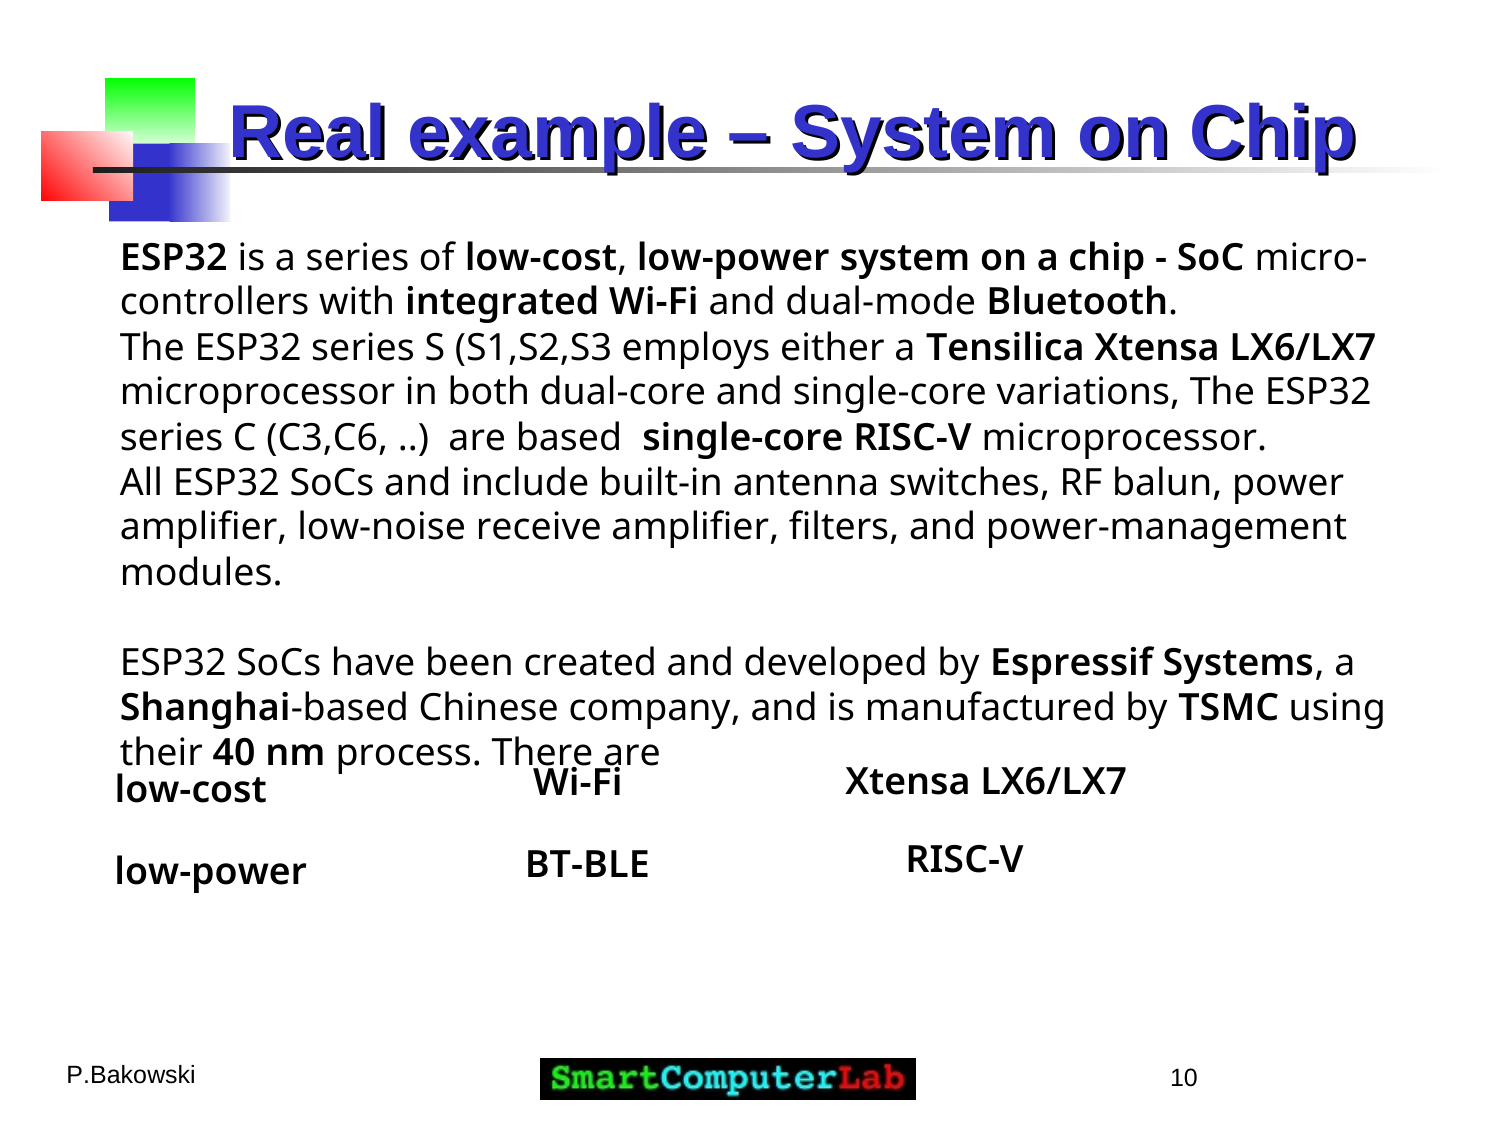

# Real example – System on Chip
ESP32 is a series of low-cost, low-power system on a chip - SoC micro-controllers with integrated Wi-Fi and dual-mode Bluetooth.
The ESP32 series S (S1,S2,S3 employs either a Tensilica Xtensa LX6/LX7 microprocessor in both dual-core and single-core variations, The ESP32 series C (C3,C6, ..) are based single-core RISC-V microprocessor.
All ESP32 SoCs and include built-in antenna switches, RF balun, power amplifier, low-noise receive amplifier, filters, and power-management modules.
ESP32 SoCs have been created and developed by Espressif Systems, a Shanghai-based Chinese company, and is manufactured by TSMC using their 40 nm process. There are
Xtensa LX6/LX7
Wi-Fi
 low-cost
RISC-V
BT-BLE
low-power
10